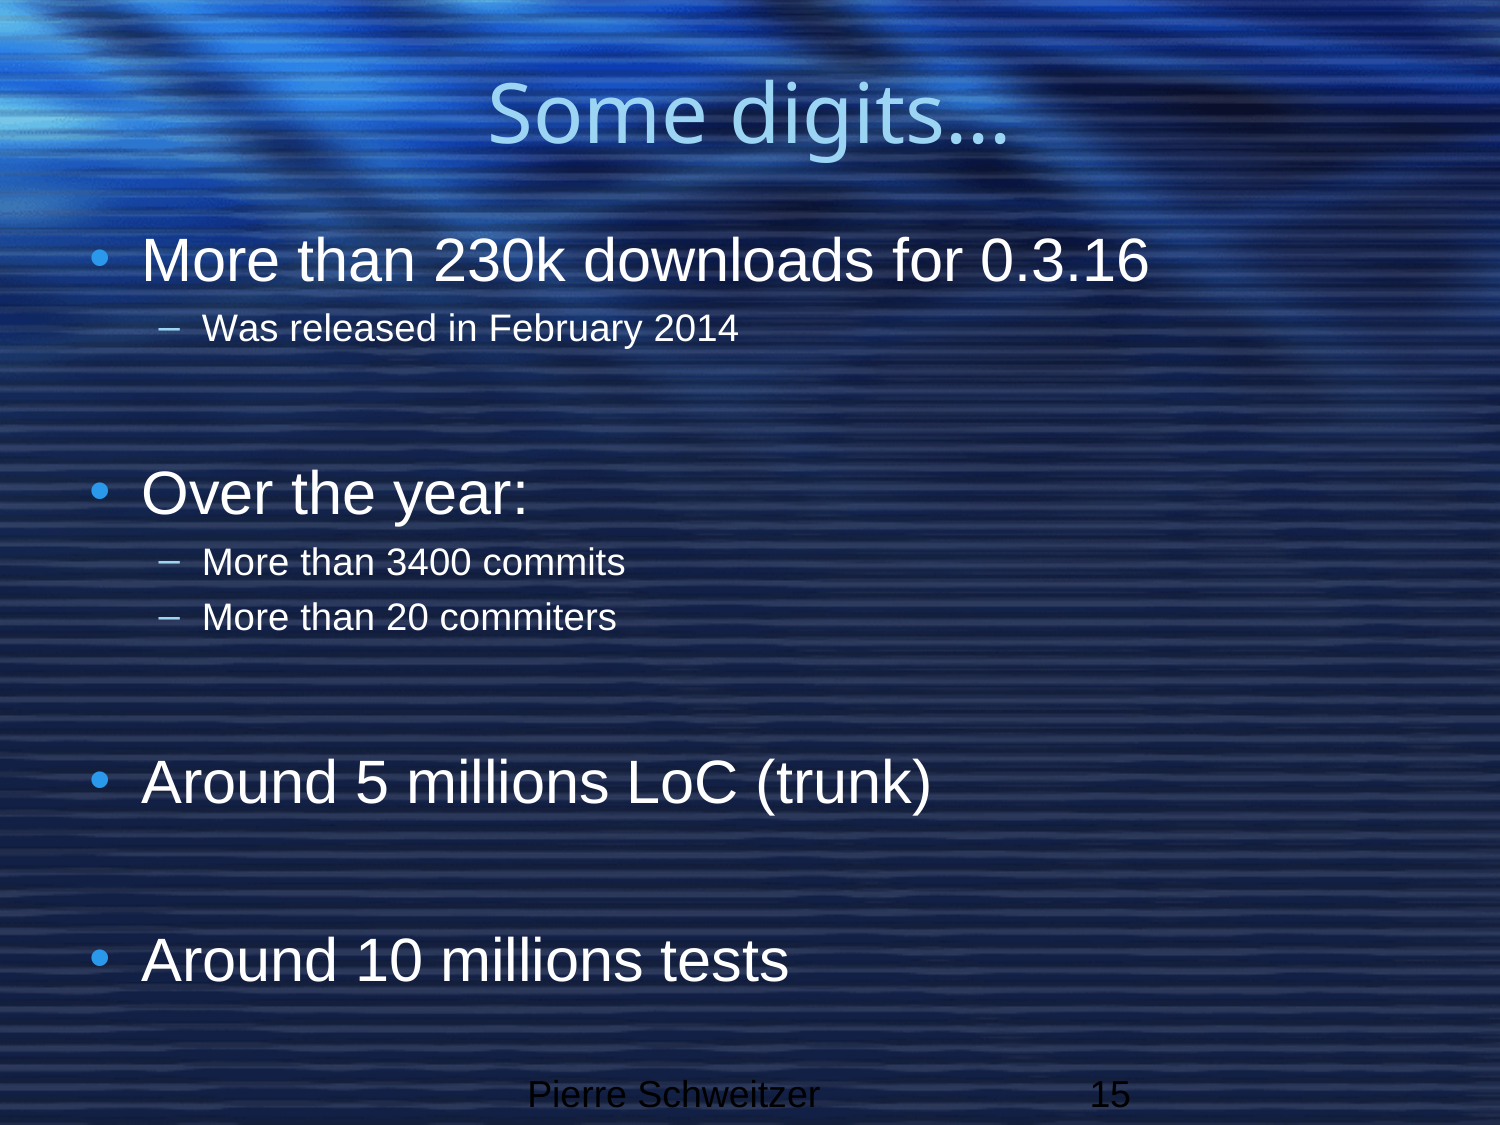

# Some digits...
More than 230k downloads for 0.3.16
Was released in February 2014
Over the year:
More than 3400 commits
More than 20 commiters
Around 5 millions LoC (trunk)
Around 10 millions tests
Pierre Schweitzer
15